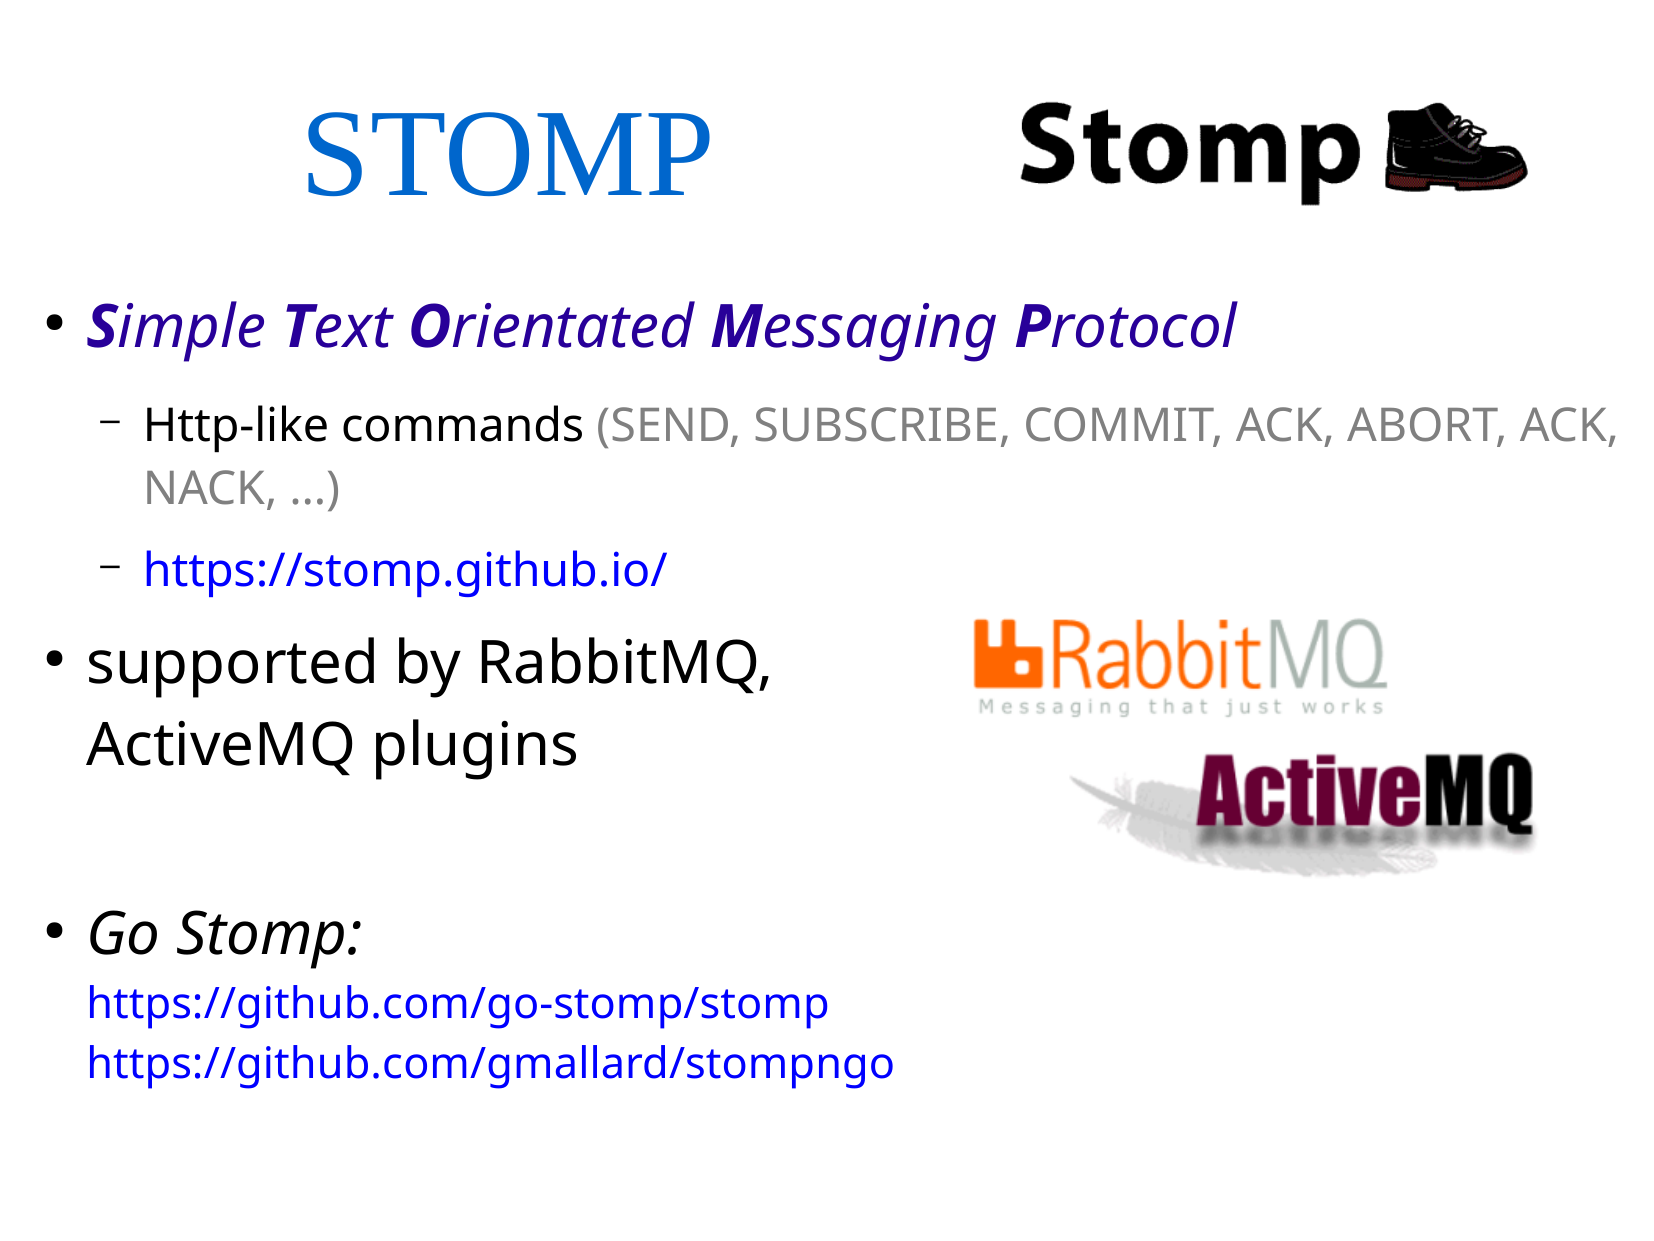

# STOMP
Simple Text Orientated Messaging Protocol
Http-like commands (SEND, SUBSCRIBE, COMMIT, ACK, ABORT, ACK, NACK, …)
https://stomp.github.io/
supported by RabbitMQ,
ActiveMQ plugins
Go Stomp:
https://github.com/go-stomp/stomp
https://github.com/gmallard/stompngo